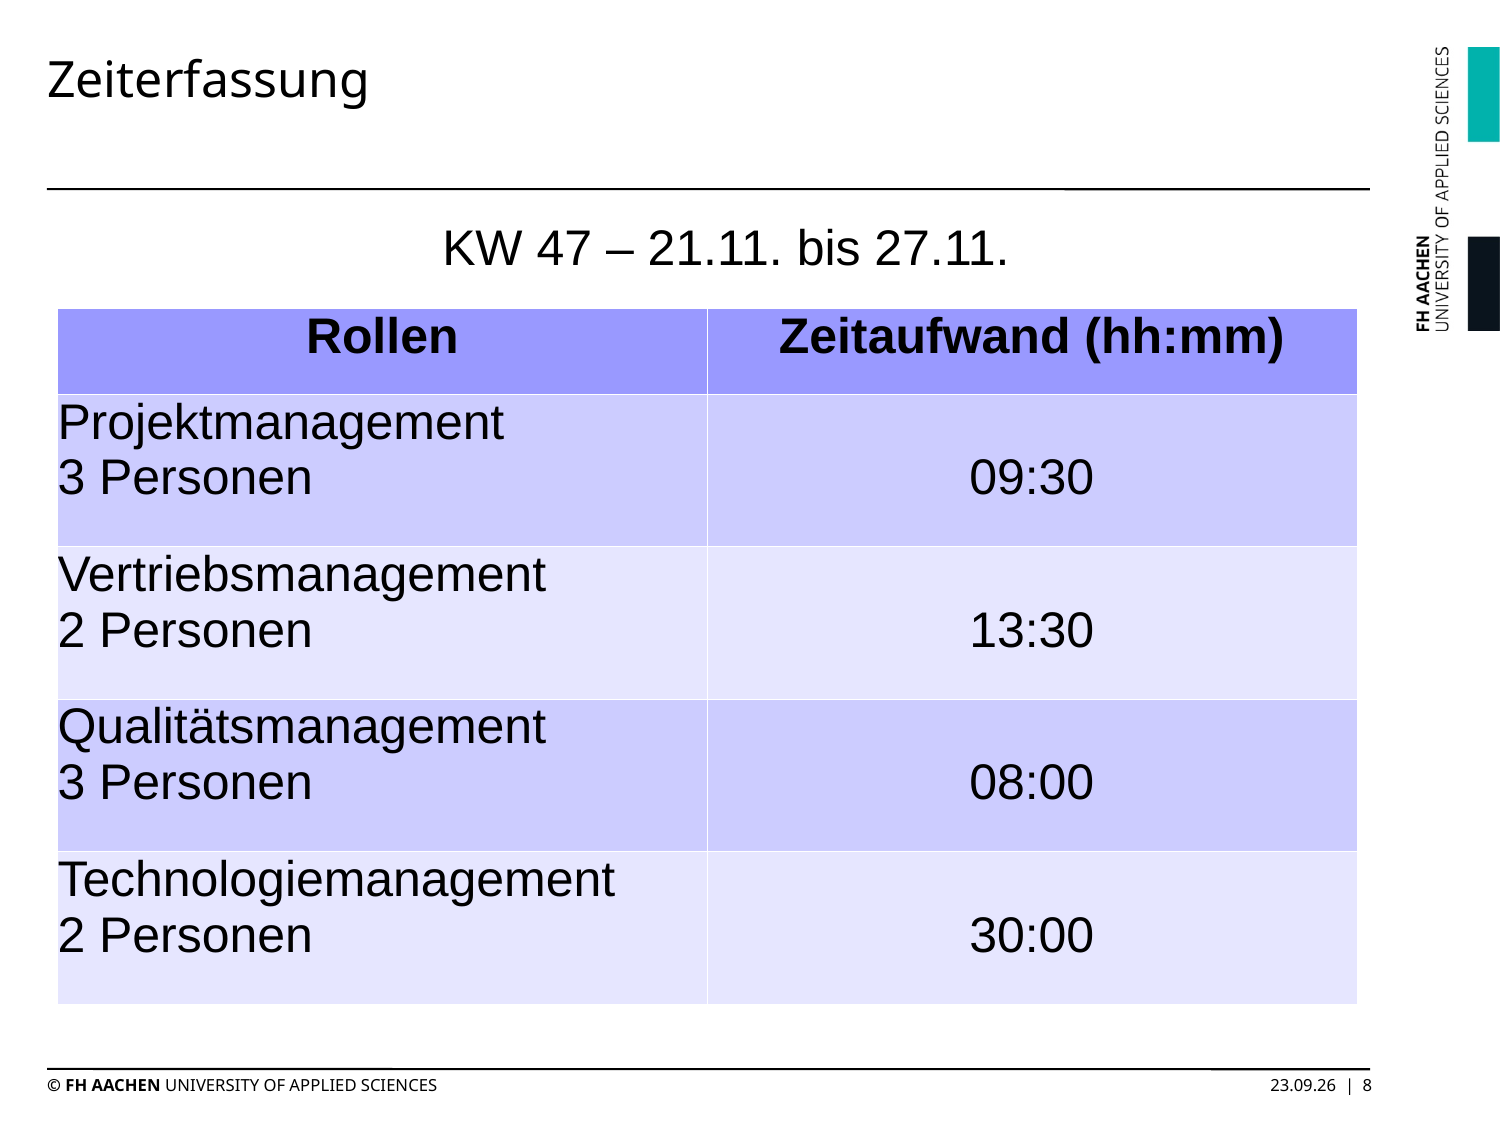

# Zeiterfassung
KW 47 – 21.11. bis 27.11.
| Rollen | Zeitaufwand (hh:mm) |
| --- | --- |
| Projektmanagement 3 Personen | 09:30 |
| Vertriebsmanagement 2 Personen | 13:30 |
| Qualitätsmanagement 3 Personen | 08:00 |
| Technologiemanagement 2 Personen | 30:00 |